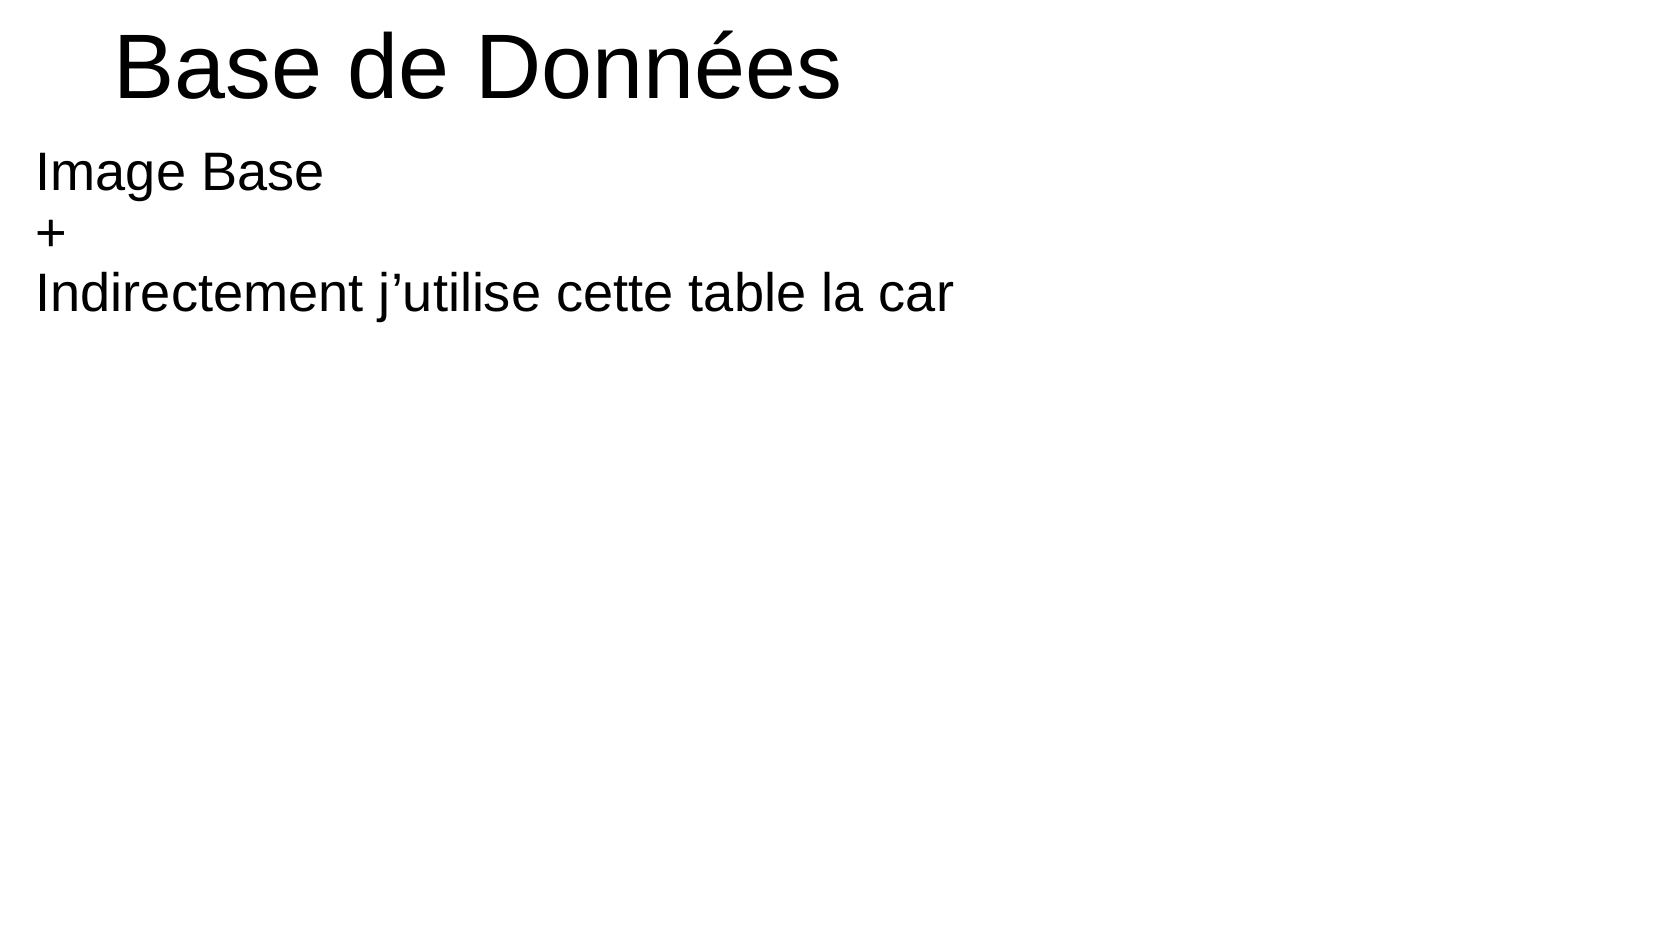

# Base de Données
Image Base
+
Indirectement j’utilise cette table la car